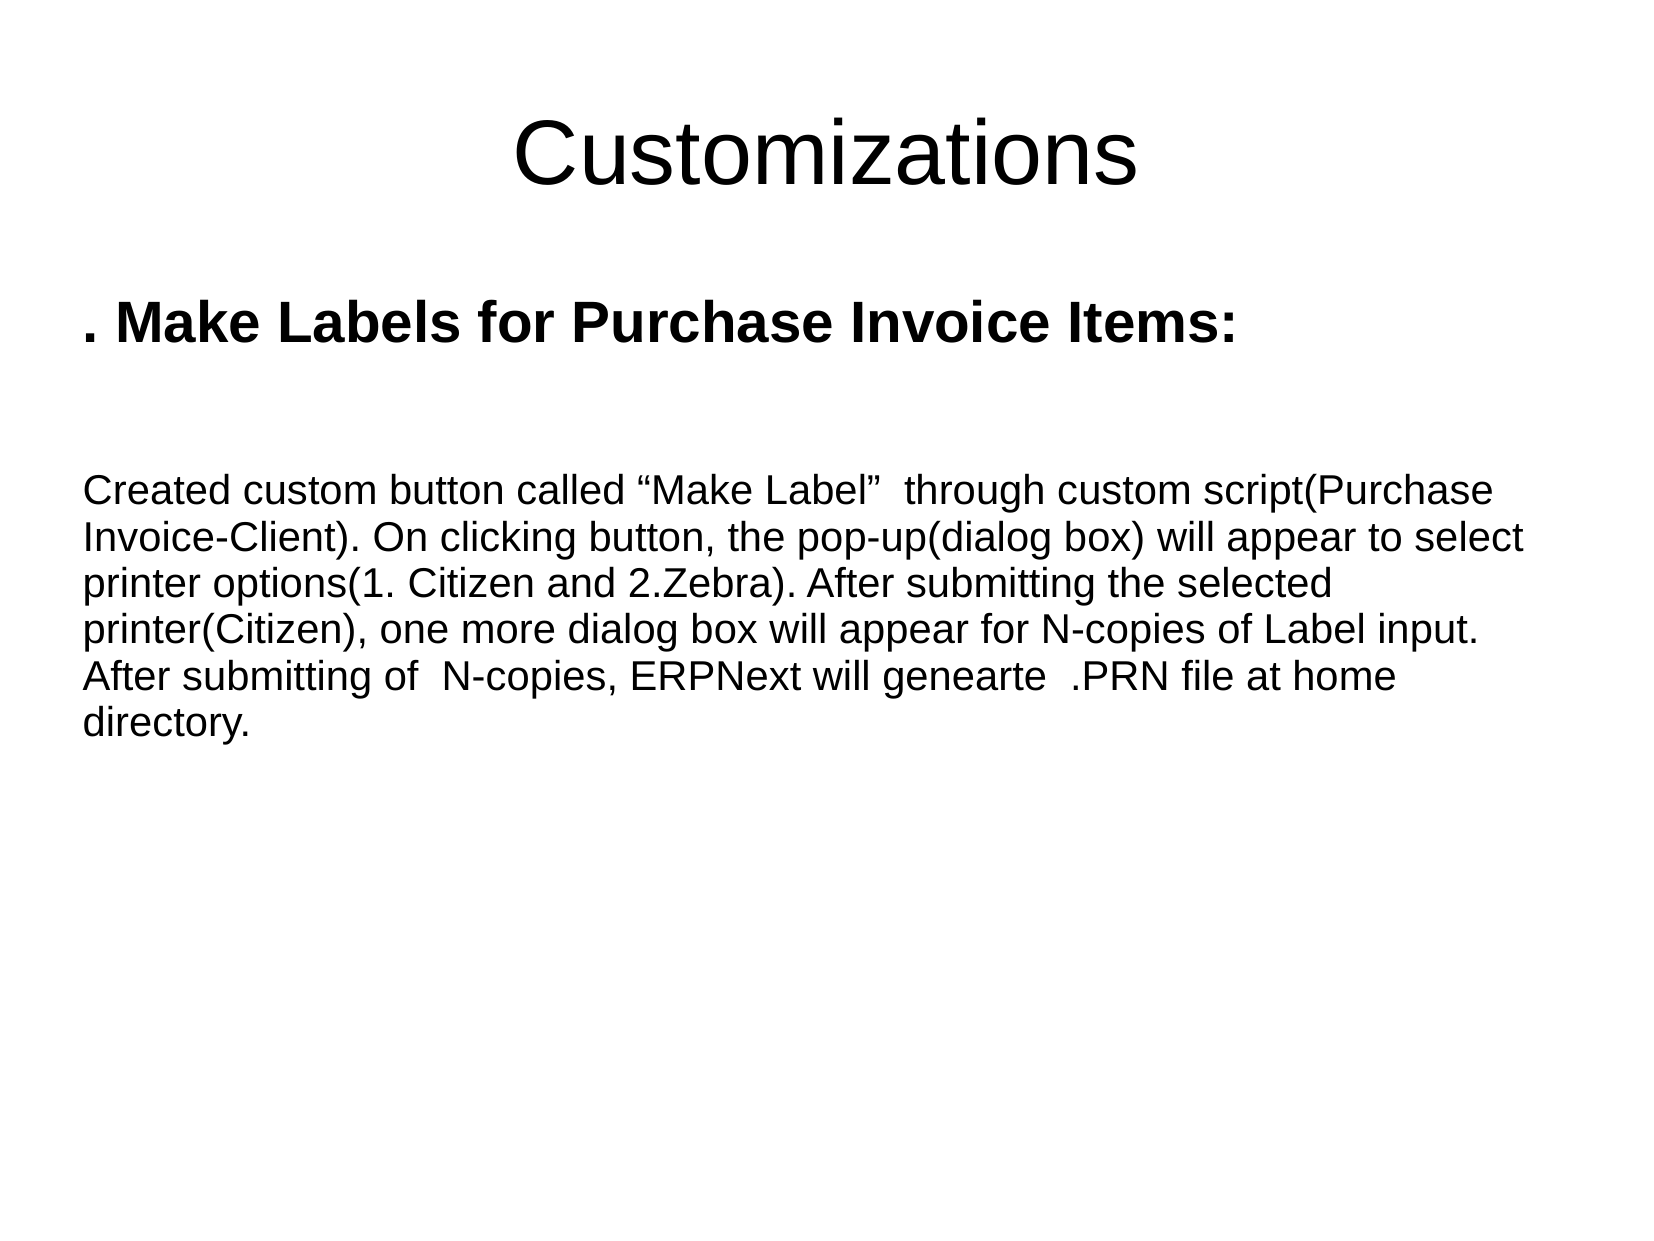

# Customizations
. Make Labels for Purchase Invoice Items:
Created custom button called “Make Label” through custom script(Purchase Invoice-Client). On clicking button, the pop-up(dialog box) will appear to select printer options(1. Citizen and 2.Zebra). After submitting the selected printer(Citizen), one more dialog box will appear for N-copies of Label input. After submitting of N-copies, ERPNext will genearte .PRN file at home directory.